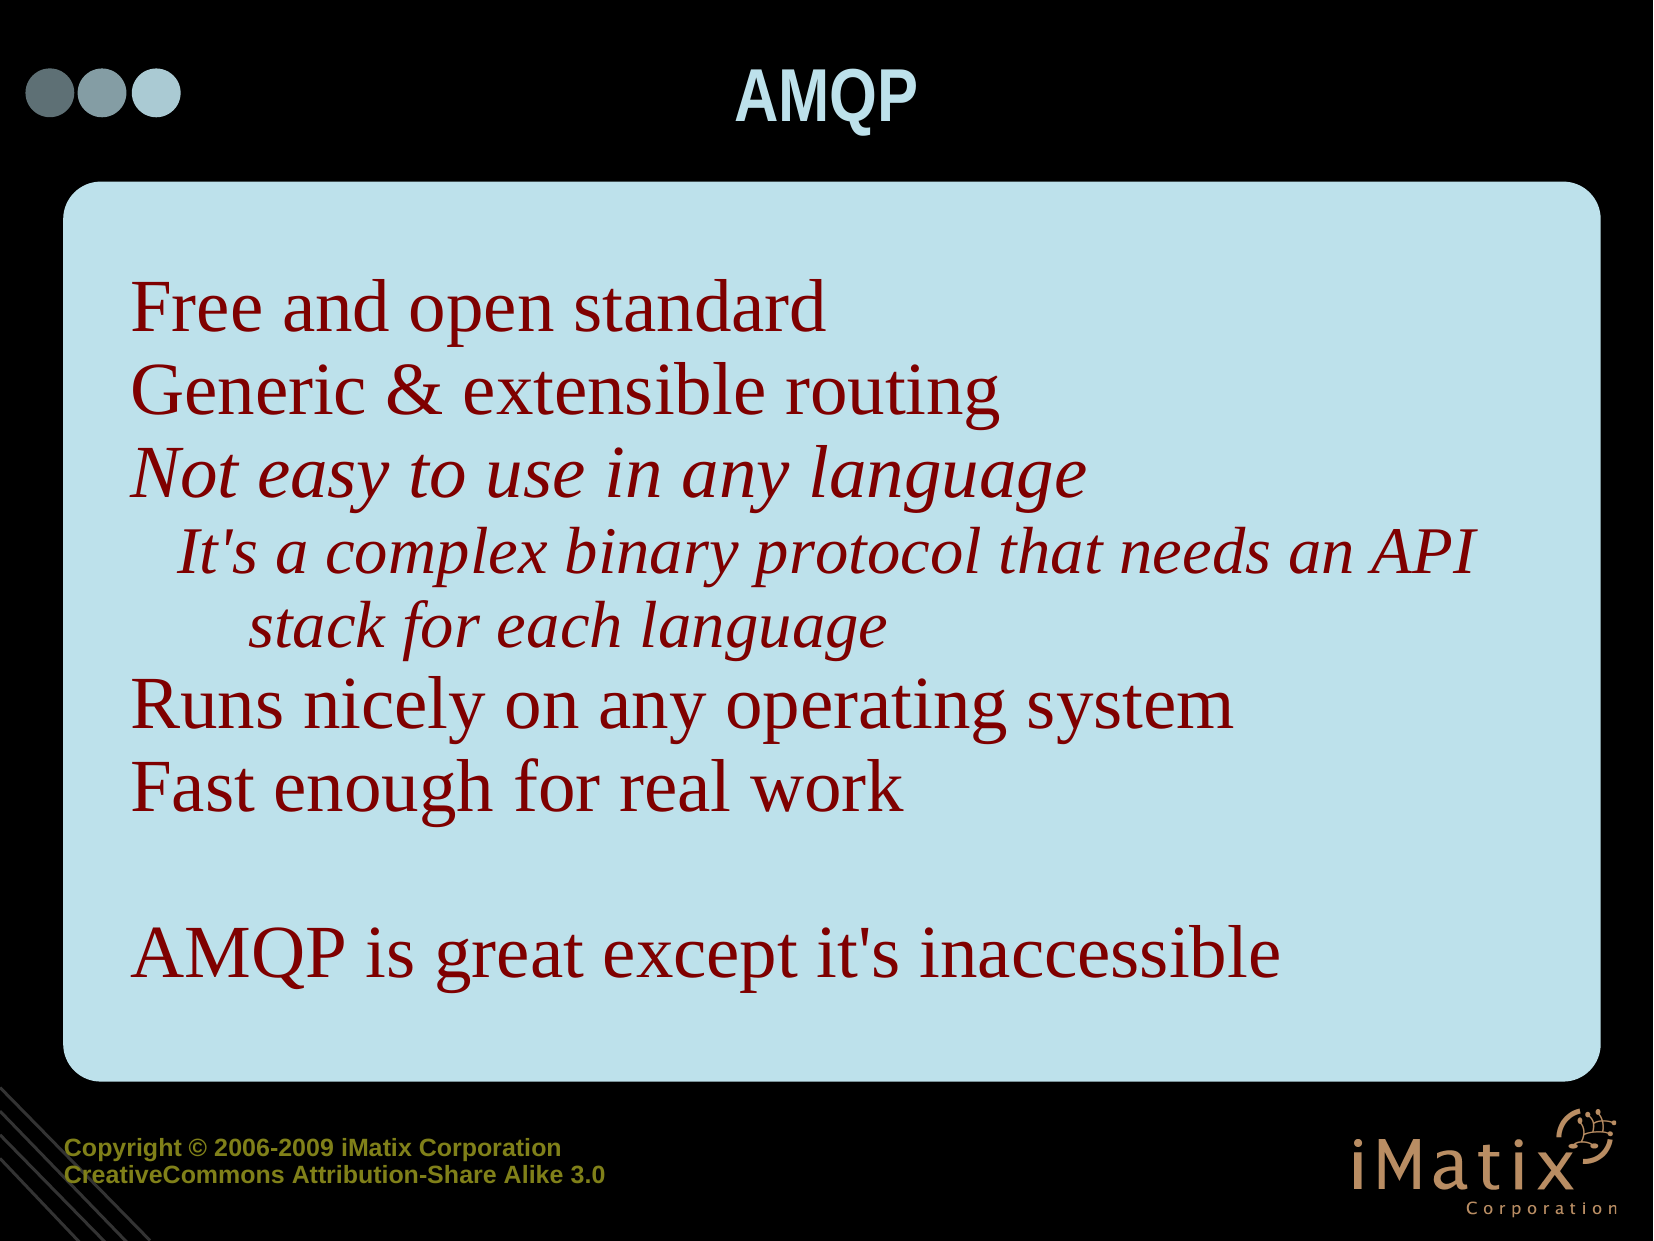

# AMQP
Free and open standard
Generic & extensible routing
Not easy to use in any language
It's a complex binary protocol that needs an API stack for each language
Runs nicely on any operating system
Fast enough for real work
AMQP is great except it's inaccessible